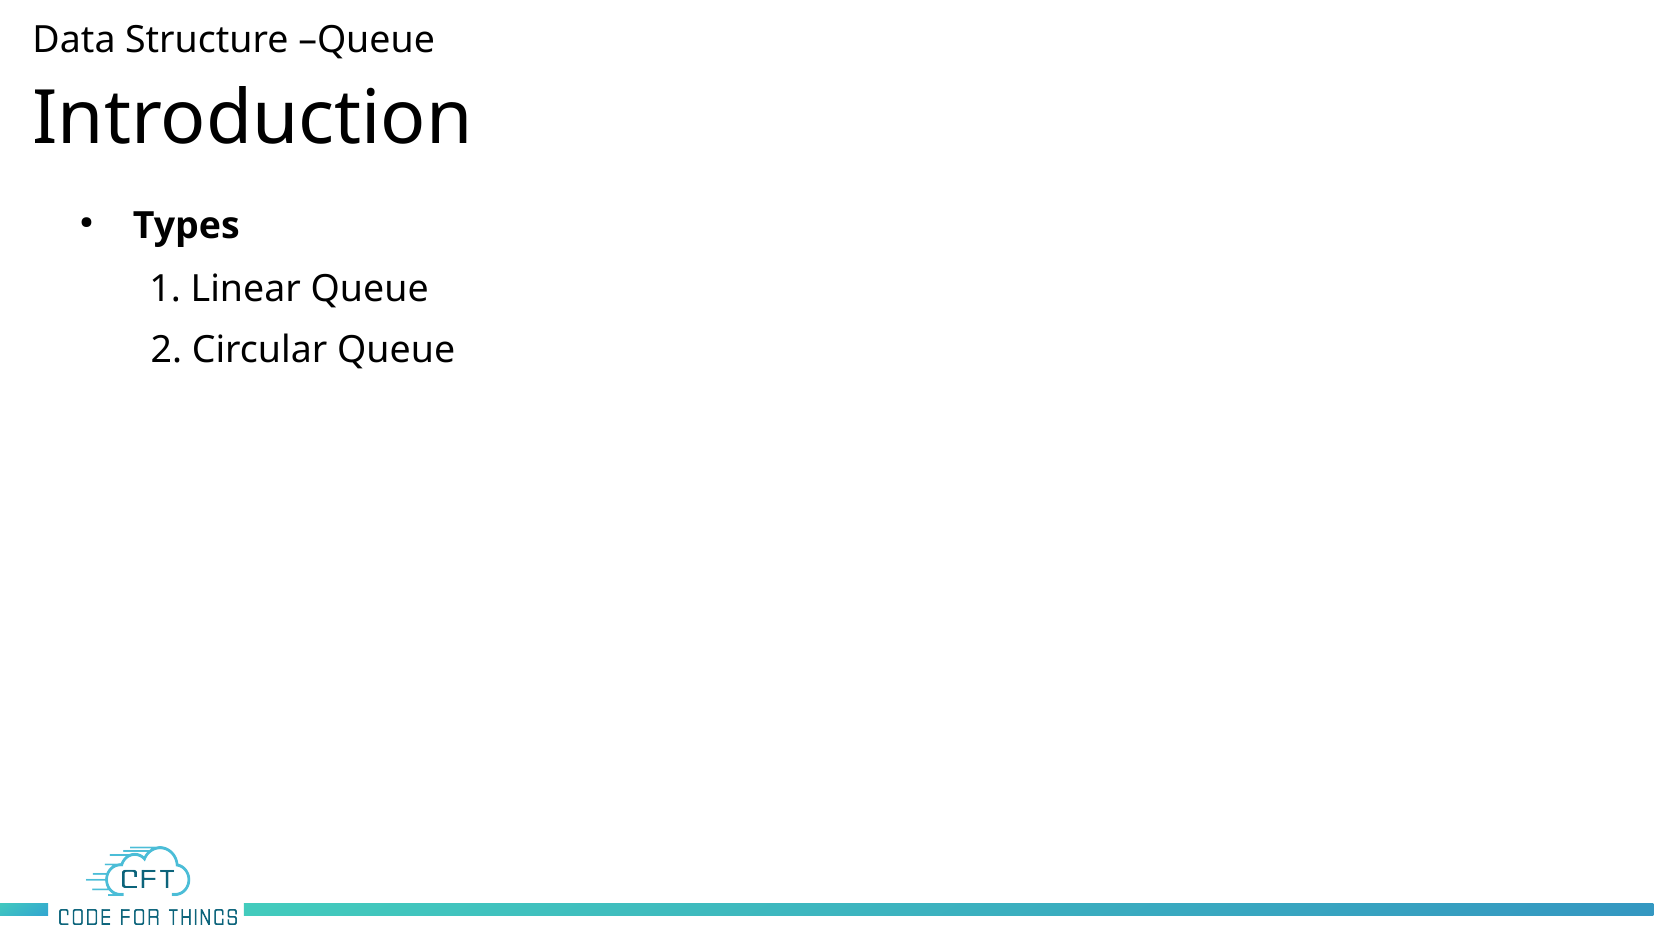

# Data Structure –Queue Introduction
Types
1. Linear Queue
2. Circular Queue